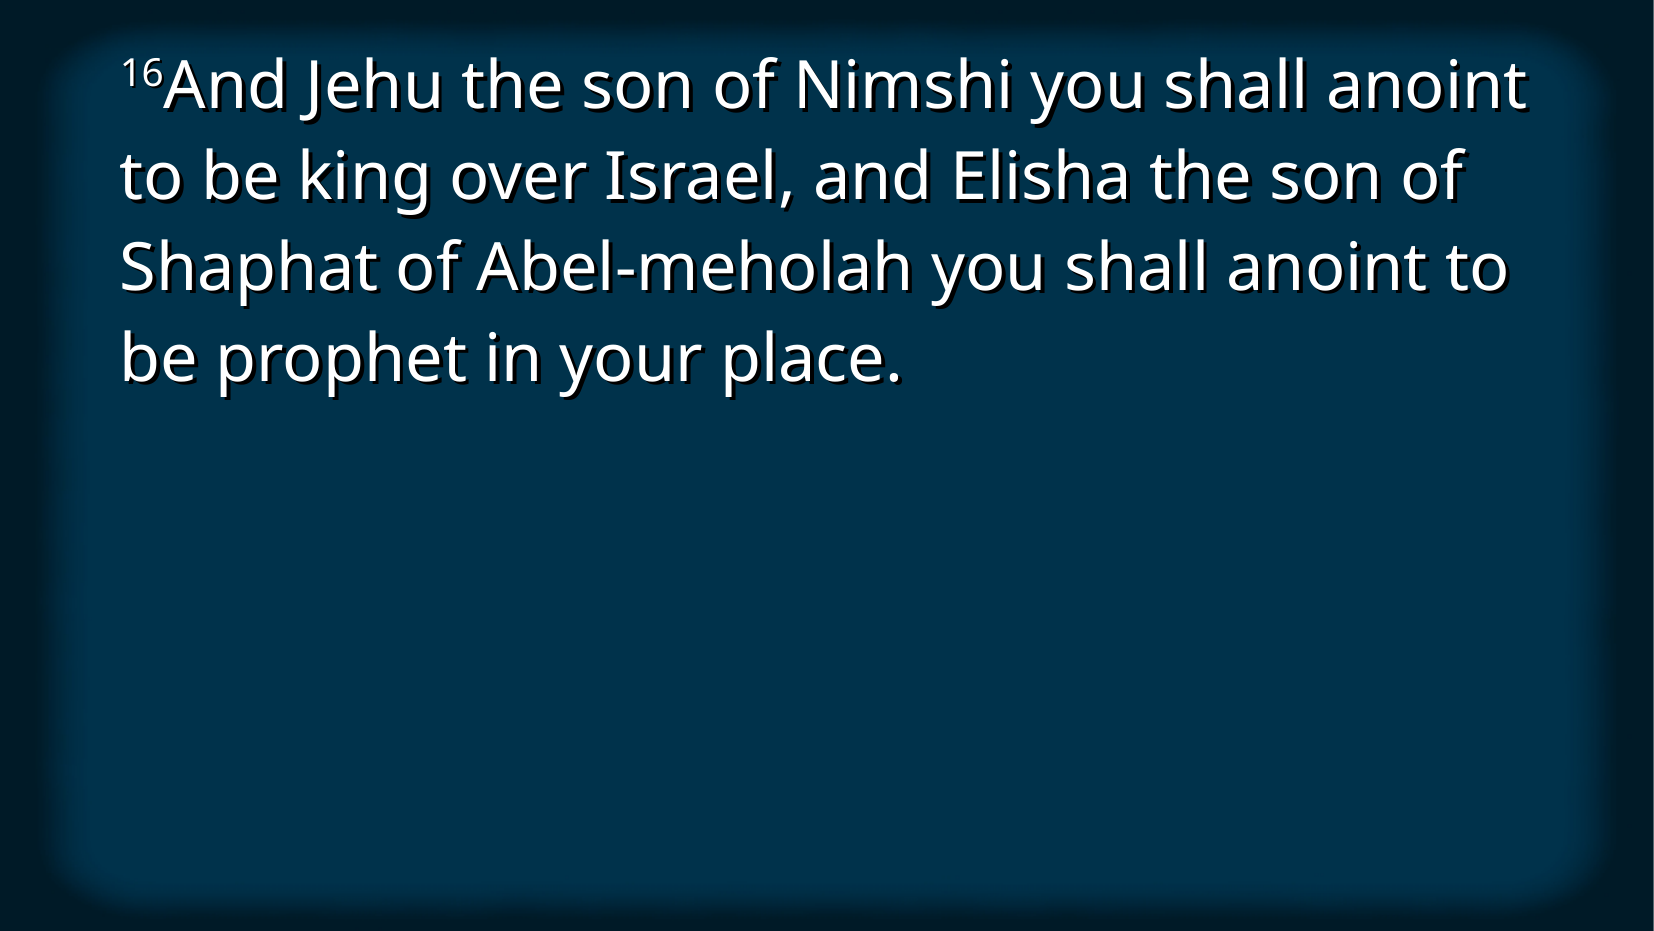

16And Jehu the son of Nimshi you shall anoint to be king over Israel, and Elisha the son of Shaphat of Abel-meholah you shall anoint to be prophet in your place.